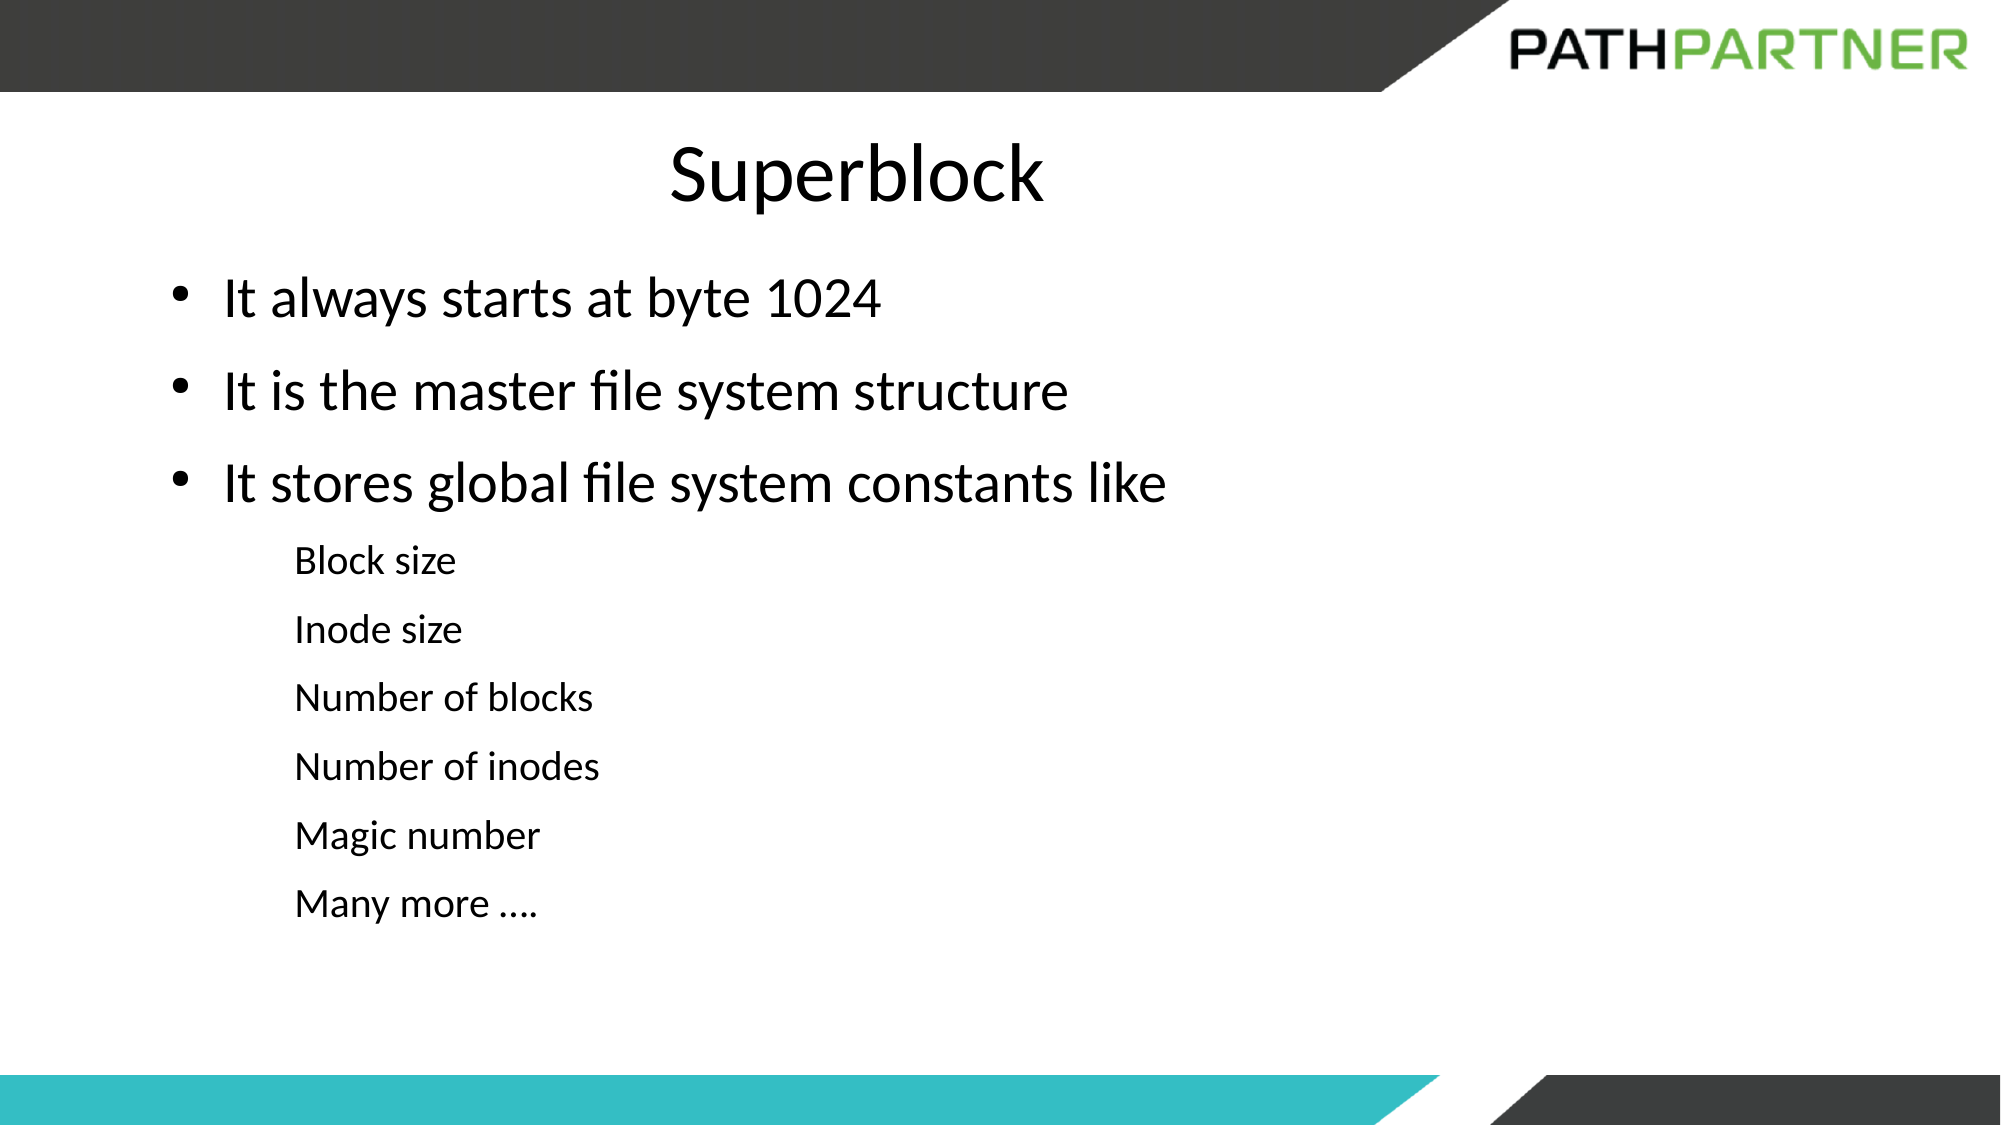

# Superblock
It always starts at byte 1024
It is the master file system structure
It stores global file system constants like
Block size
Inode size
Number of blocks
Number of inodes
Magic number
Many more ….